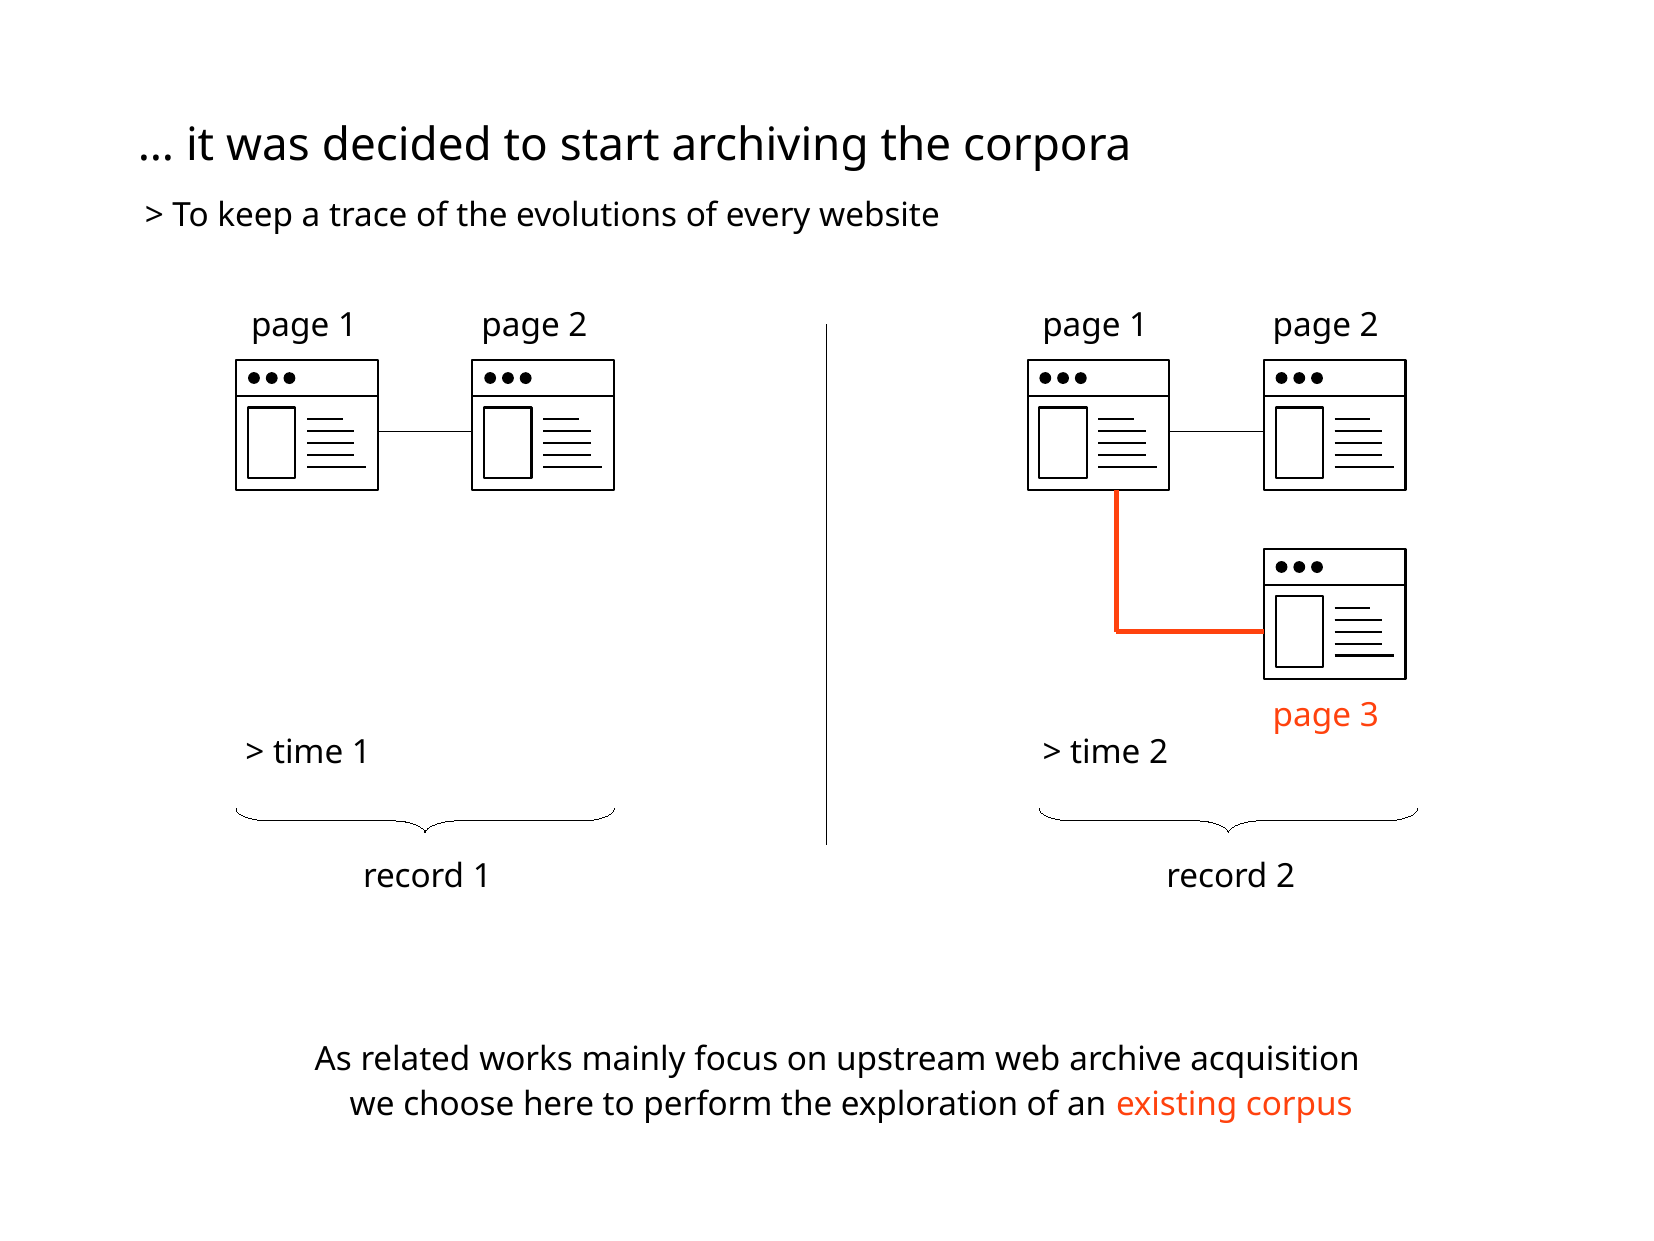

… it was decided to start archiving the corpora
> To keep a trace of the evolutions of every website
page 1
page 2
page 1
page 2
page 3
> time 1
> time 2
record 1
record 2
As related works mainly focus on upstream web archive acquisition
 we choose here to perform the exploration of an existing corpus